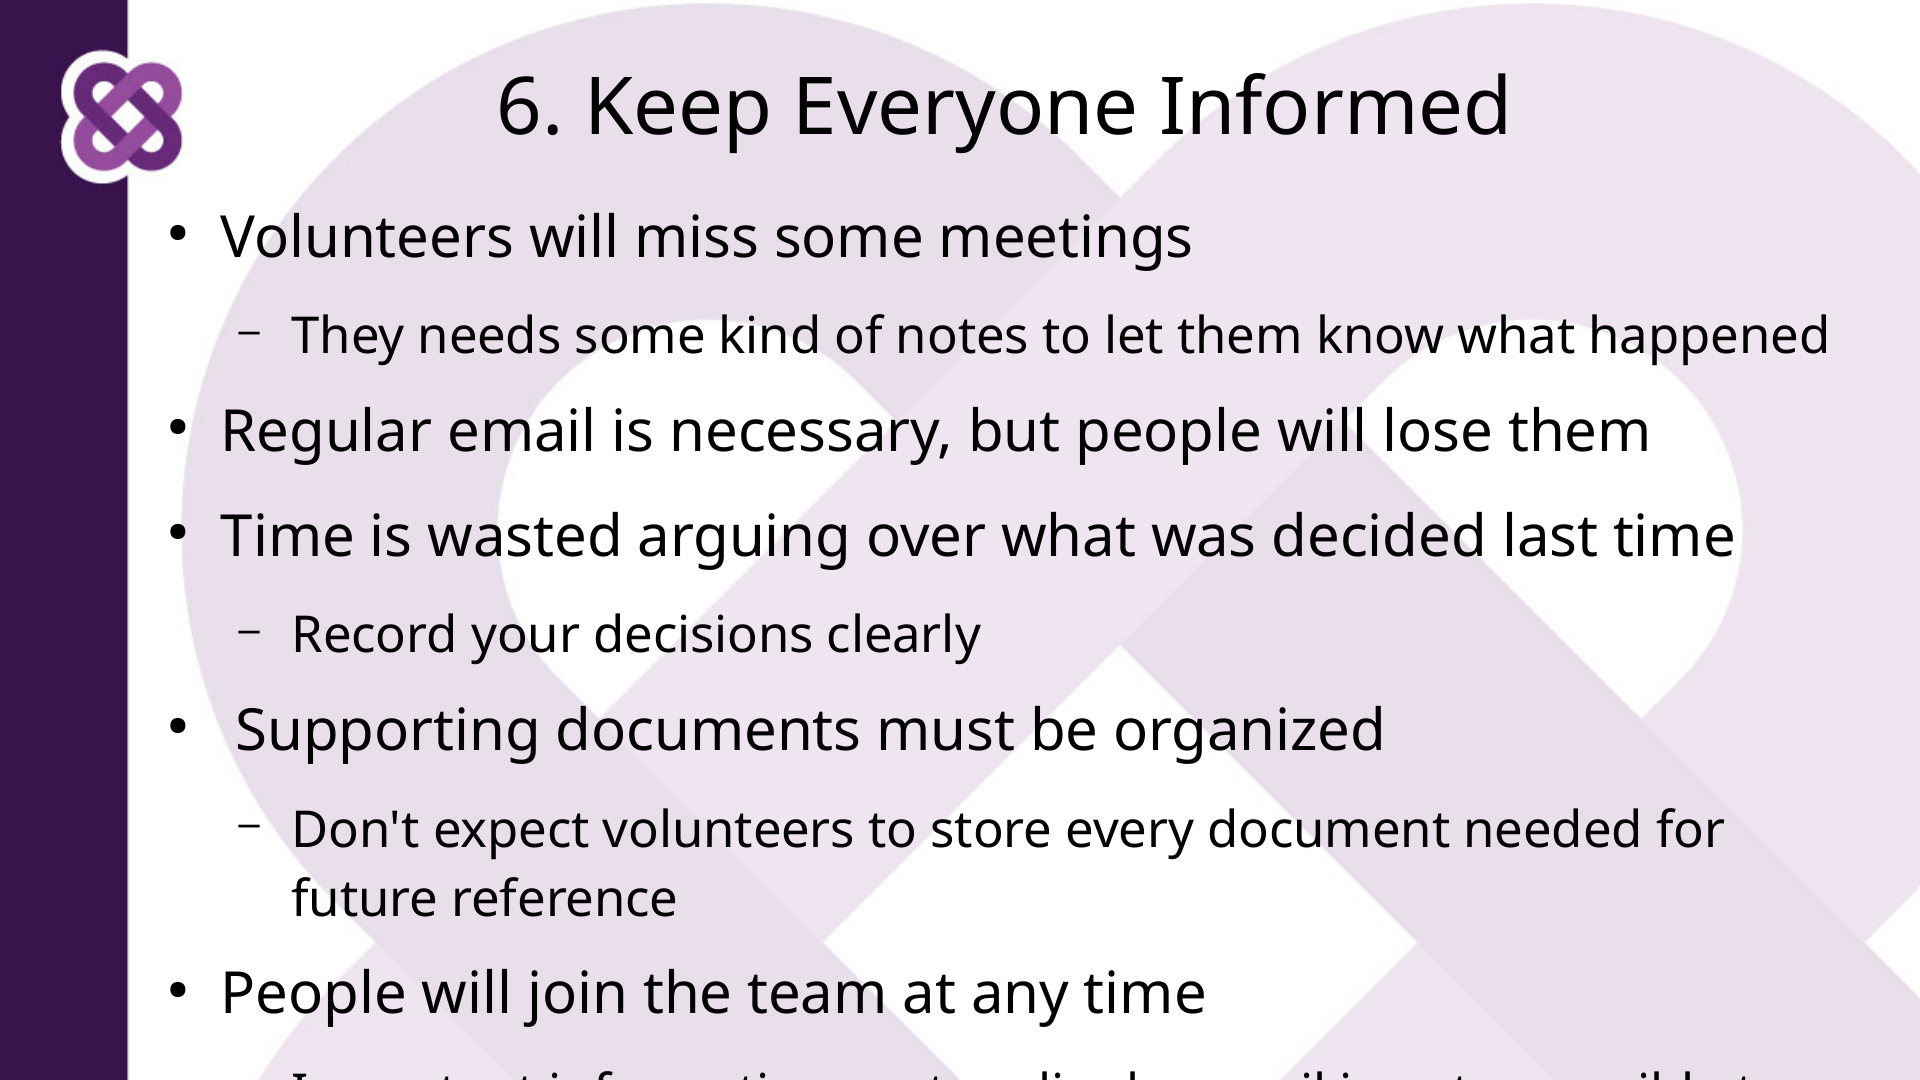

# 6. Keep Everyone Informed
Volunteers will miss some meetings
They needs some kind of notes to let them know what happened
Regular email is necessary, but people will lose them
Time is wasted arguing over what was decided last time
Record your decisions clearly
 Supporting documents must be organized
Don't expect volunteers to store every document needed for future reference
People will join the team at any time
Important information sent earlier by email is not accessible to them